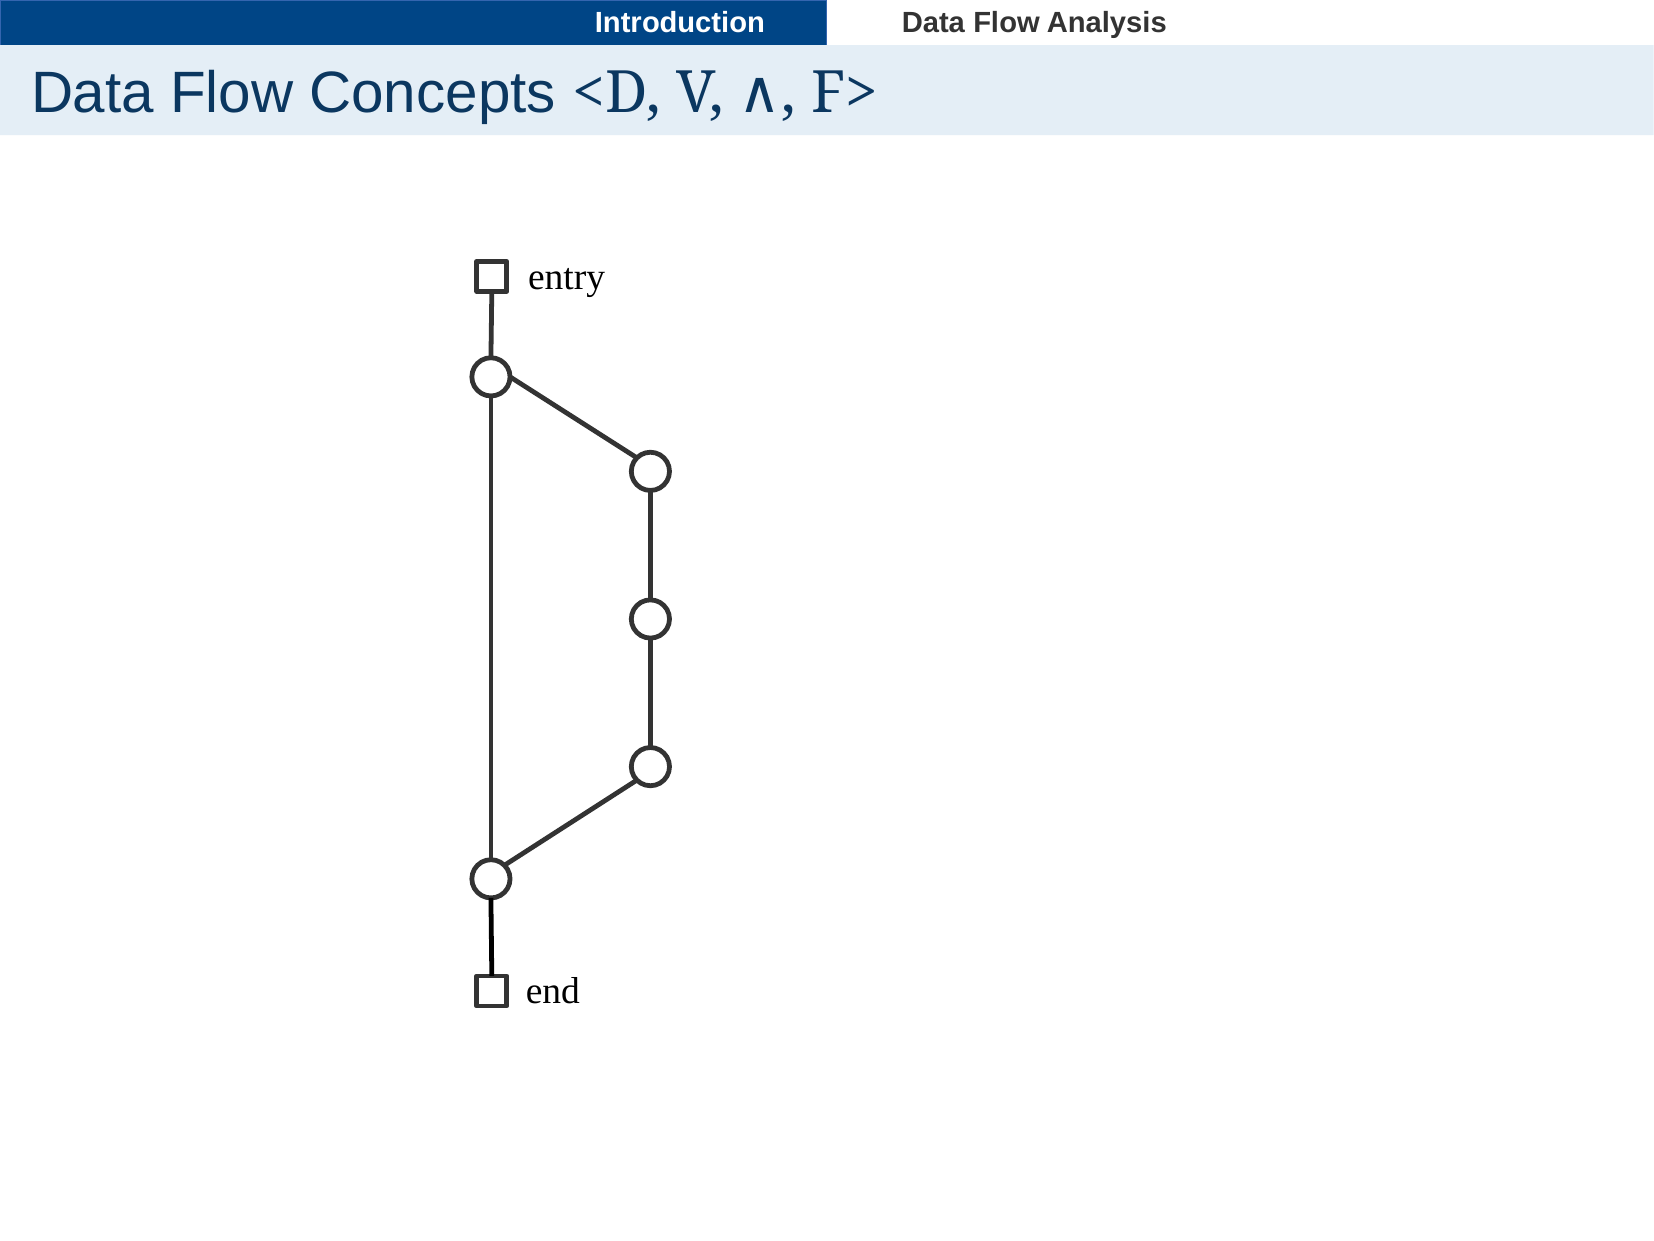

# Introduction
	Data Flow Analysis
 Data Flow Concepts <D, V, ∧, F>
		entry
	 end
71